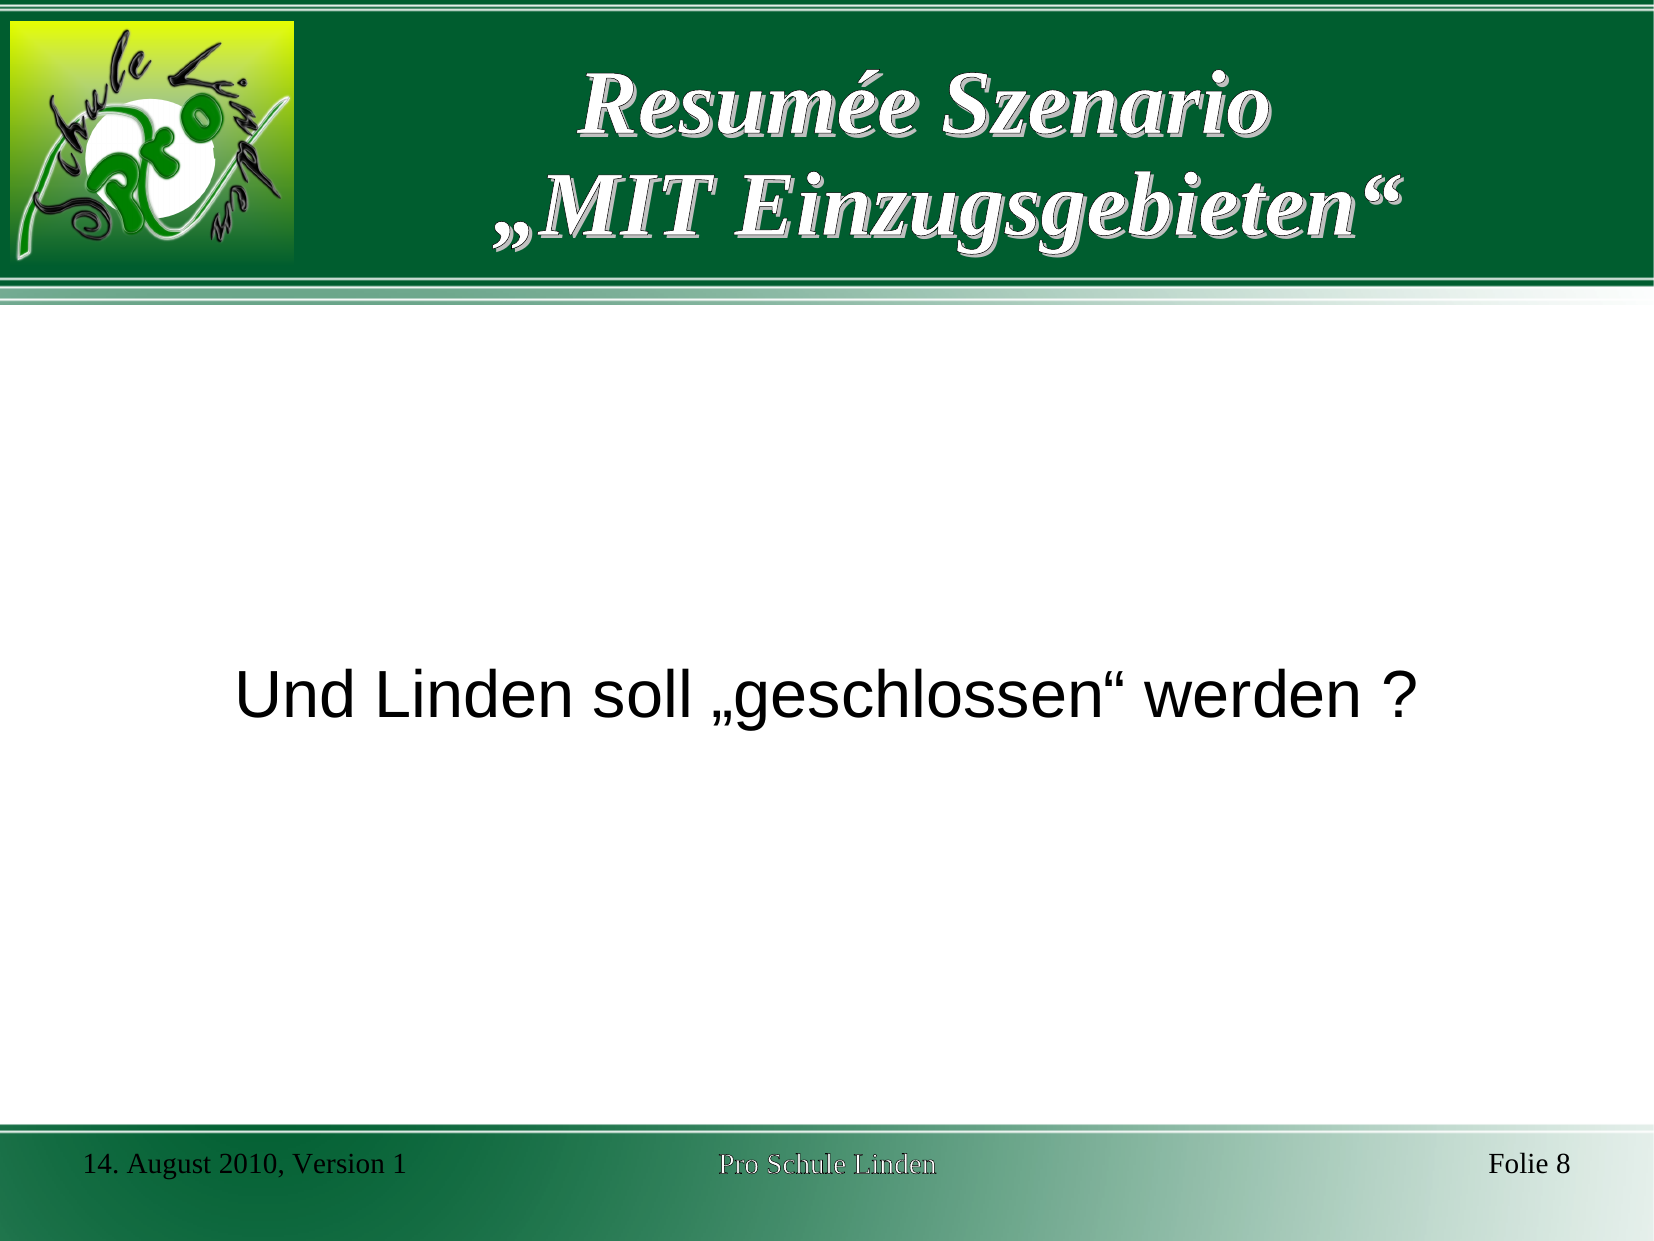

# Resumée Szenario „MIT Einzugsgebieten“
Und Linden soll „geschlossen“ werden ?
14. August 2010, Version 1
Pro Schule Linden
8